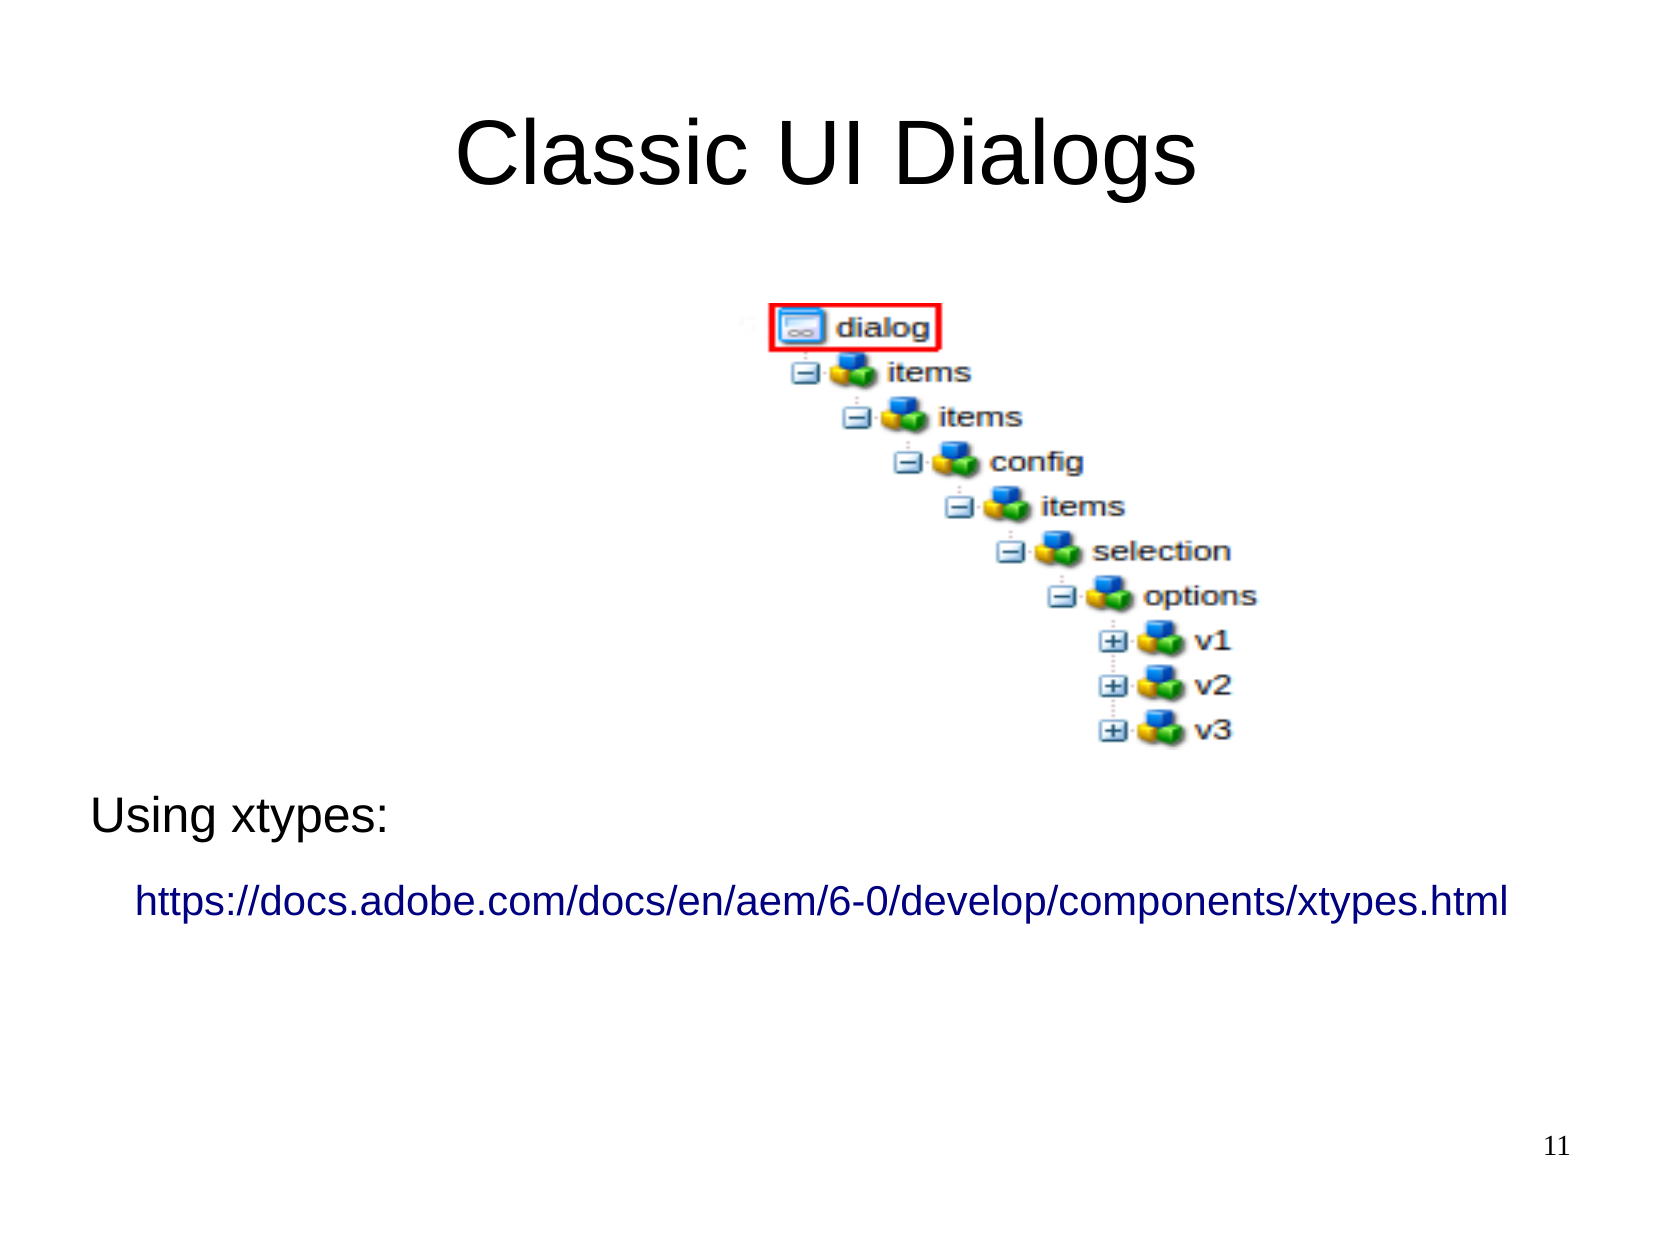

# Classic UI Dialogs
Using xtypes:
https://docs.adobe.com/docs/en/aem/6-0/develop/components/xtypes.html
11